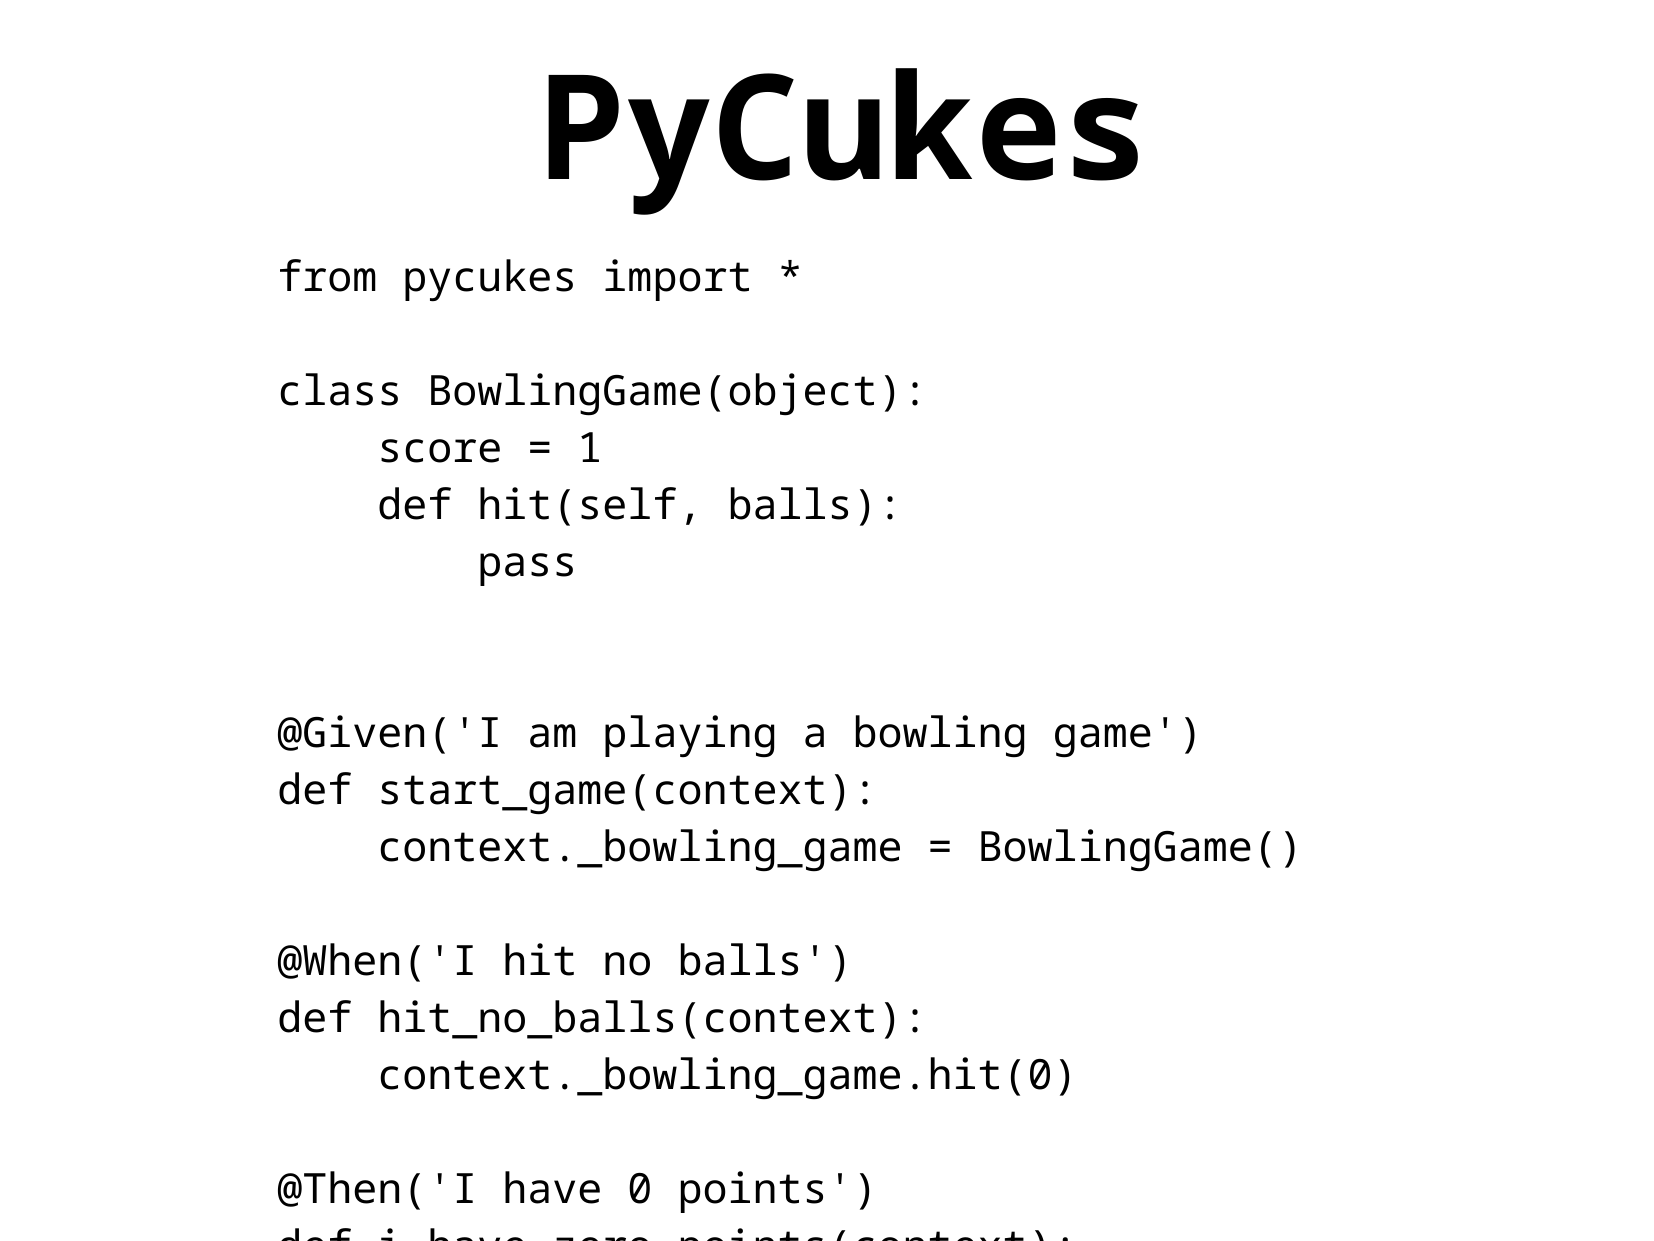

PyCukes
from pycukes import *
class BowlingGame(object):
 score = 1
 def hit(self, balls):
 pass
@Given('I am playing a bowling game')
def start_game(context):
 context._bowling_game = BowlingGame()
@When('I hit no balls')
def hit_no_balls(context):
 context._bowling_game.hit(0)
@Then('I have 0 points')
def i_have_zero_points(context):
 assert context._bowling_game.score == 0